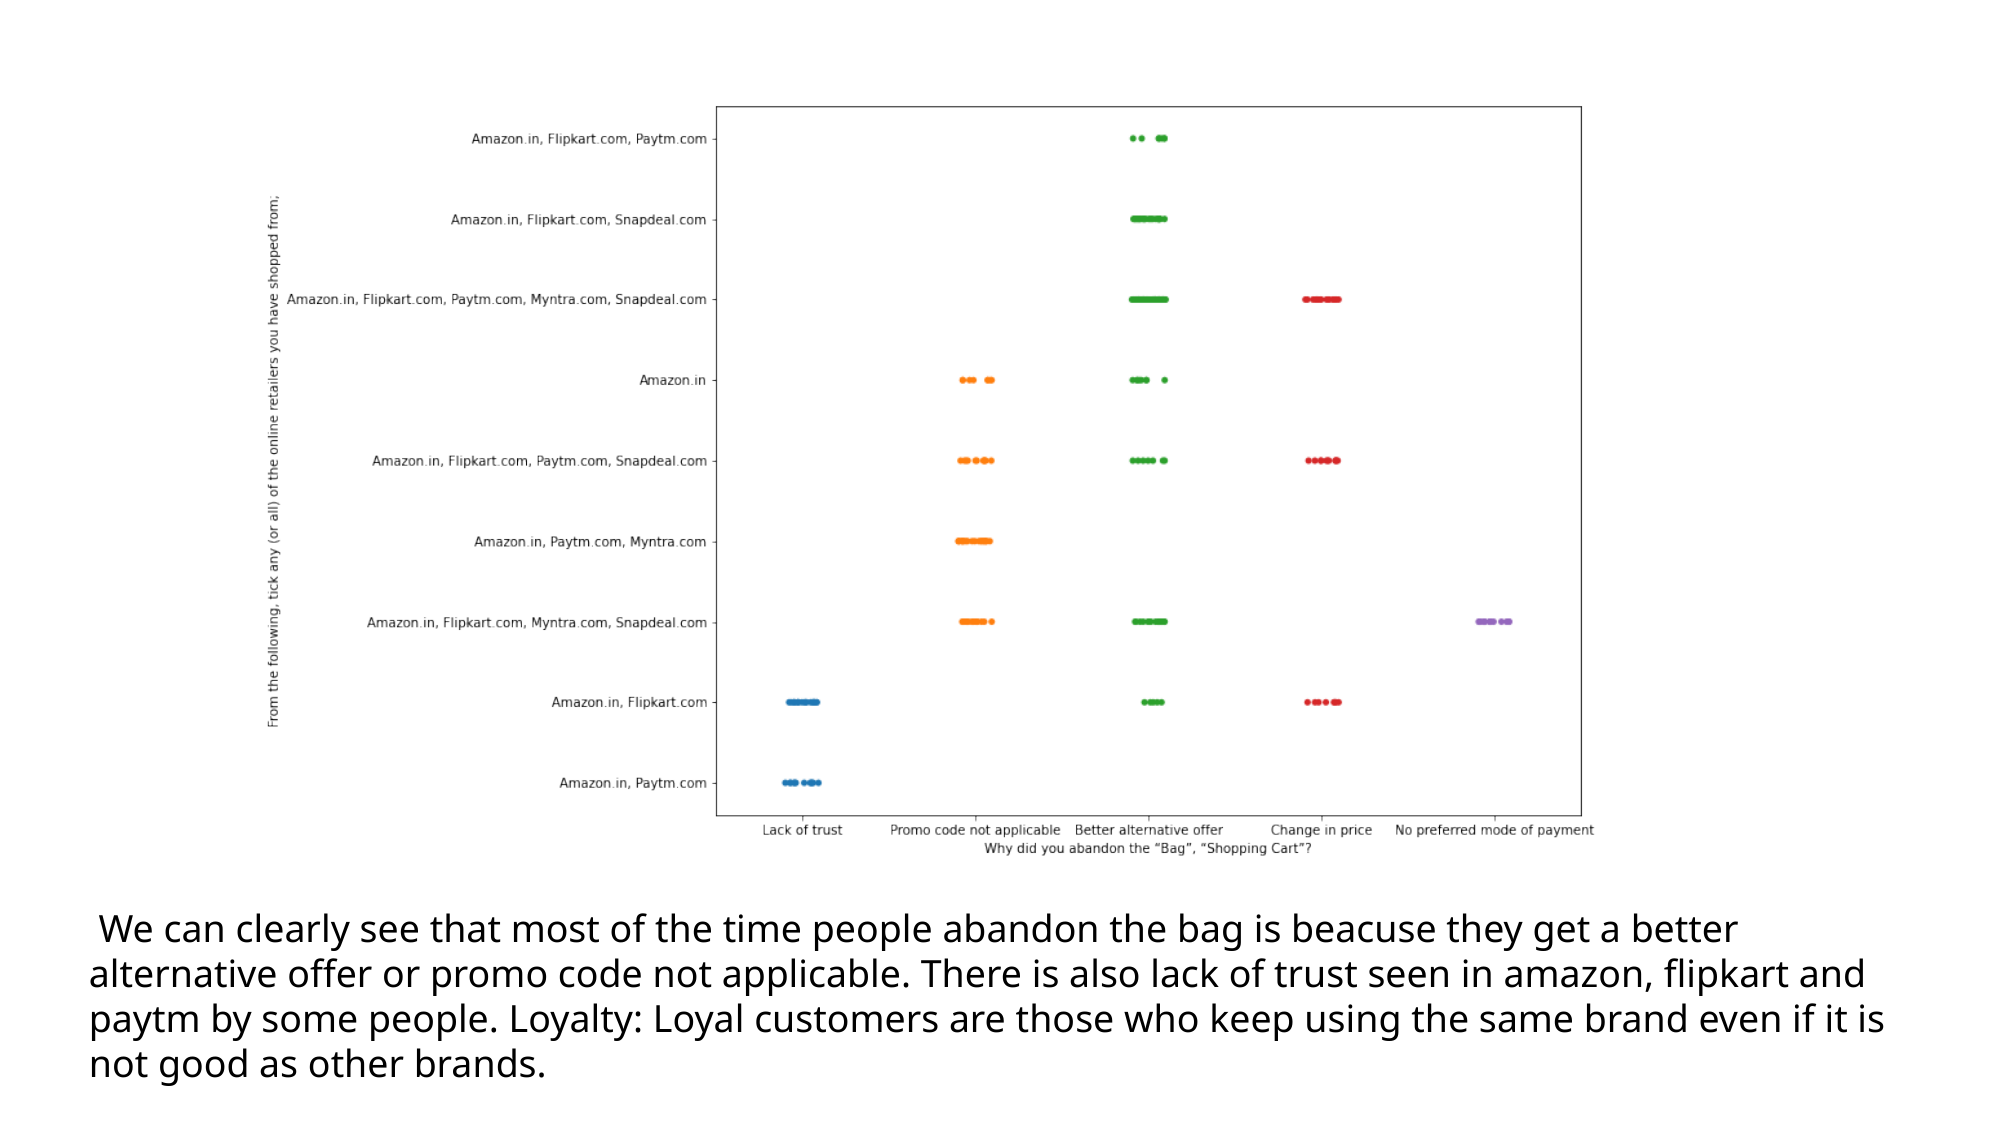

We can clearly see that most of the time people abandon the bag is beacuse they get a better alternative offer or promo code not applicable. There is also lack of trust seen in amazon, flipkart and paytm by some people. Loyalty: Loyal customers are those who keep using the same brand even if it is not good as other brands.